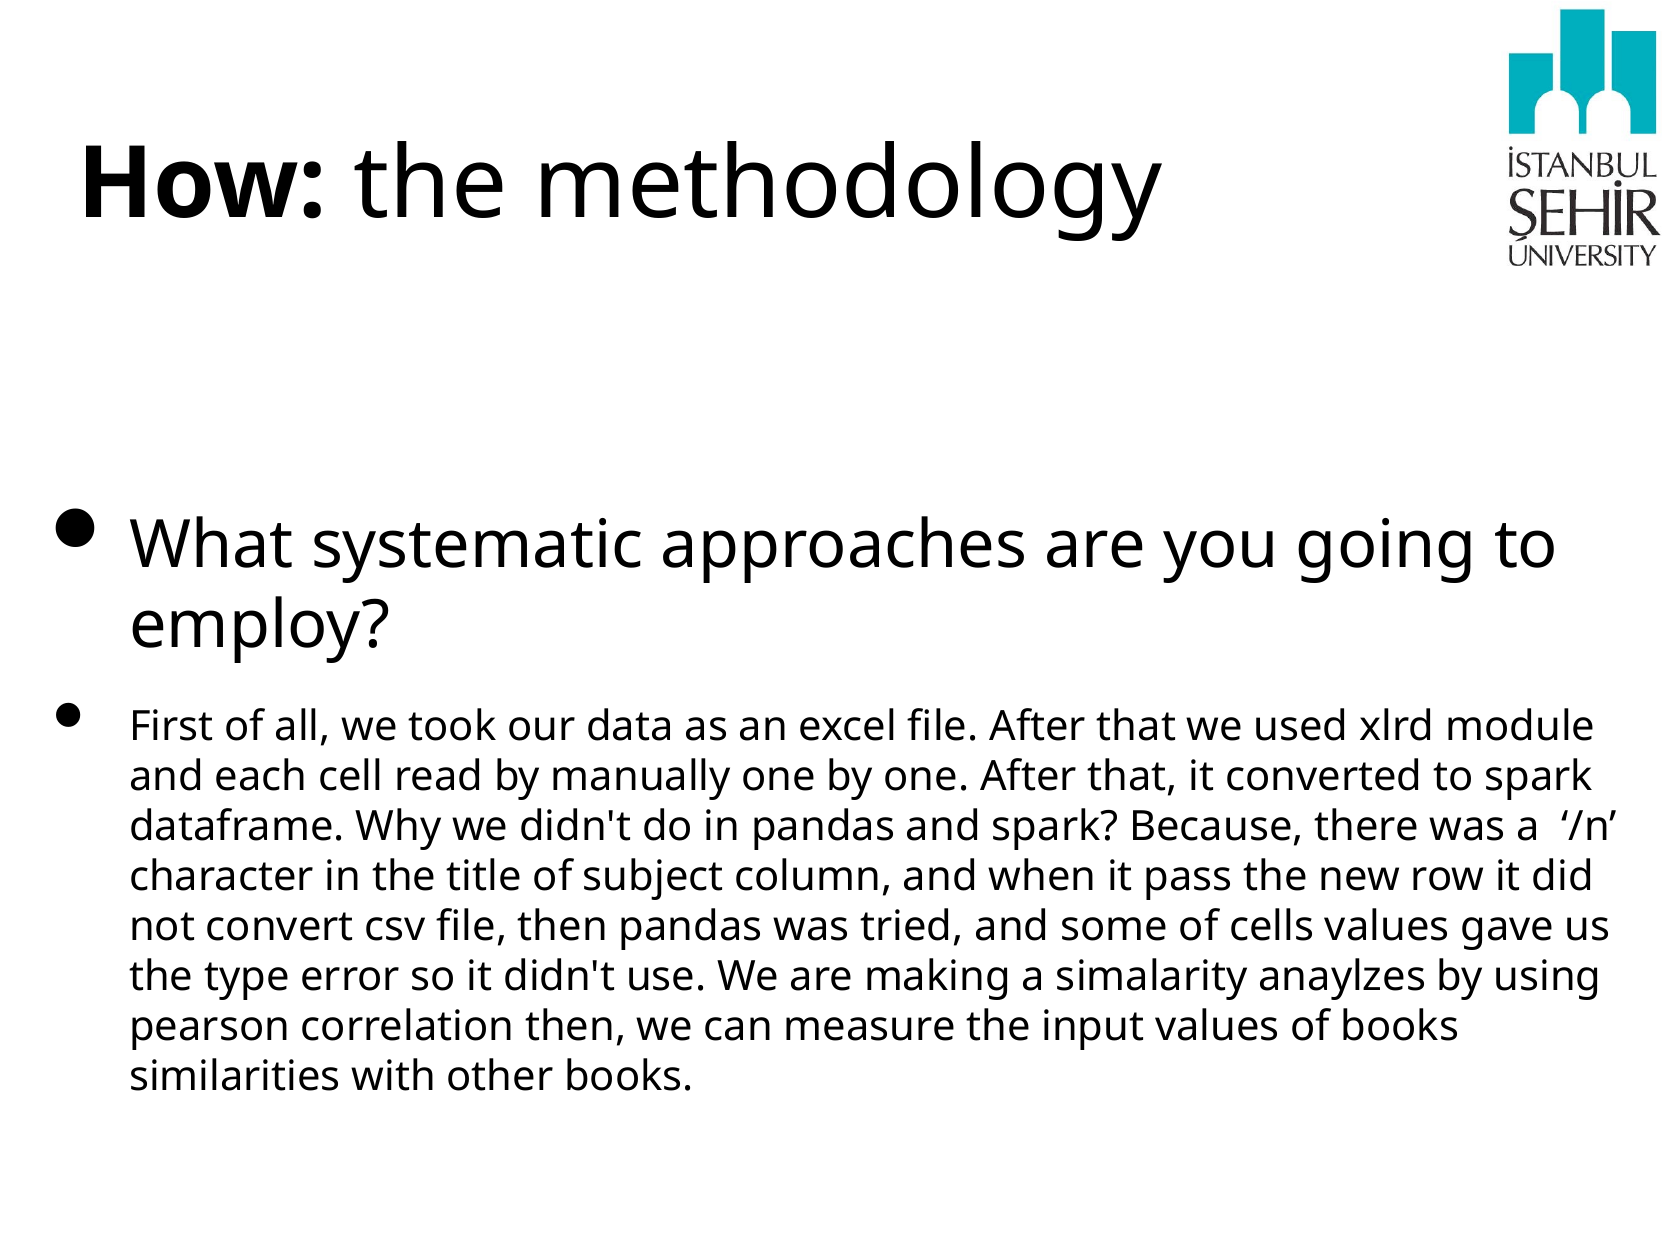

# How: the methodology
What systematic approaches are you going to employ?
First of all, we took our data as an excel file. After that we used xlrd module and each cell read by manually one by one. After that, it converted to spark dataframe. Why we didn't do in pandas and spark? Because, there was a ‘/n’ character in the title of subject column, and when it pass the new row it did not convert csv file, then pandas was tried, and some of cells values gave us the type error so it didn't use. We are making a simalarity anaylzes by using pearson correlation then, we can measure the input values of books similarities with other books.